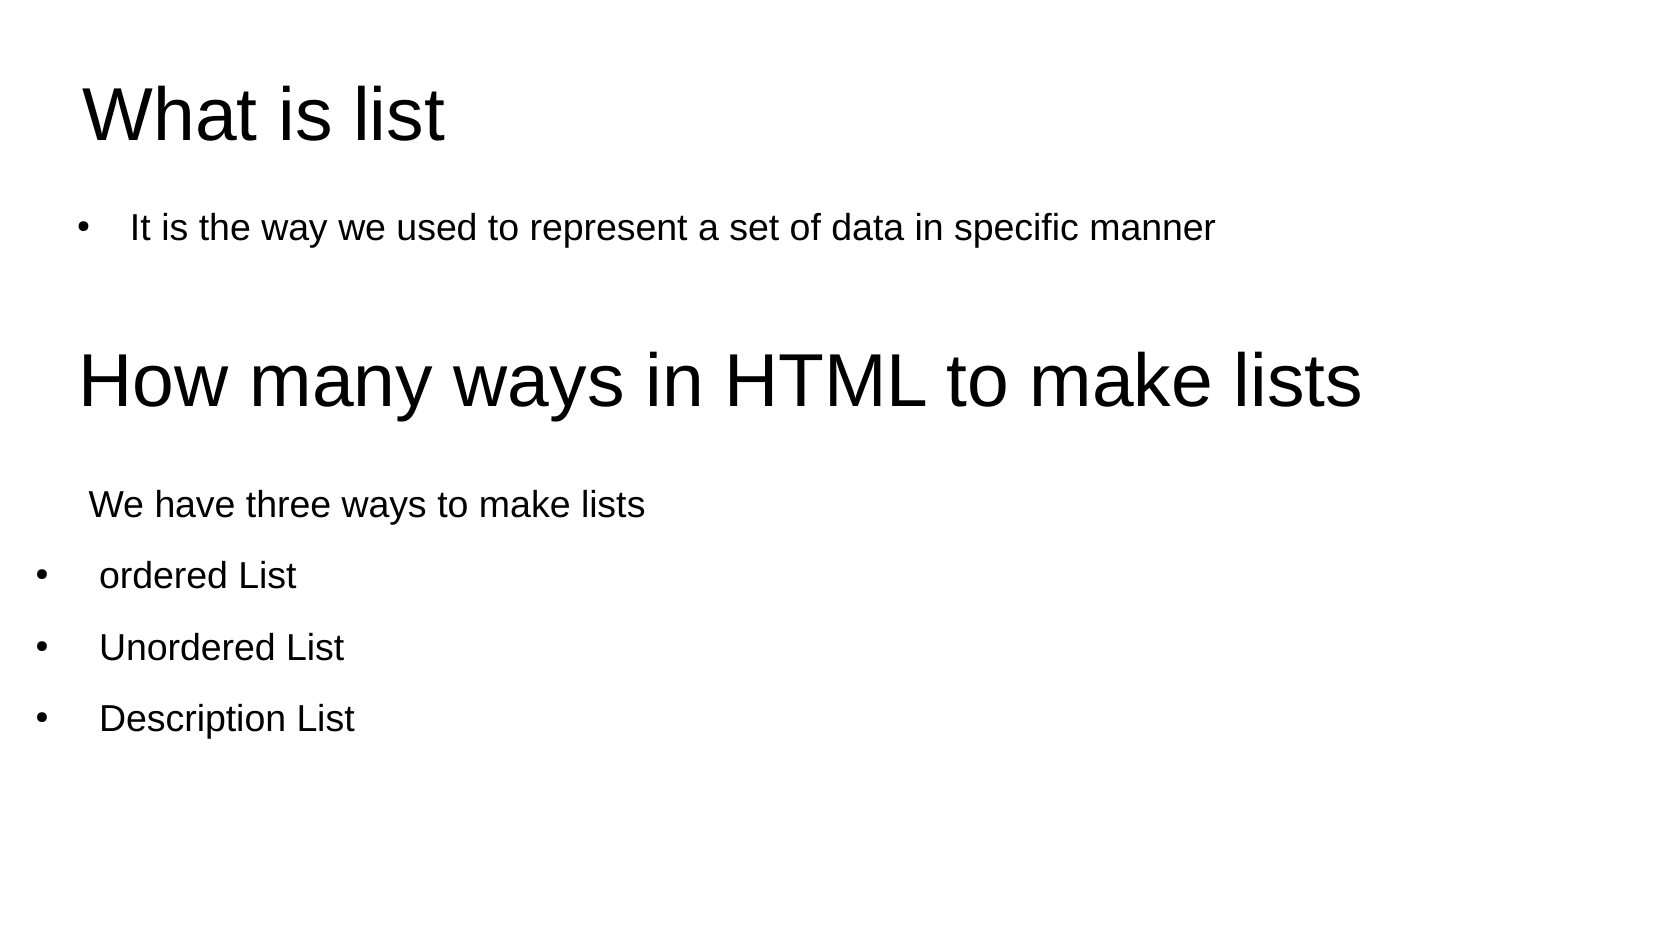

# What is list
It is the way we used to represent a set of data in specific manner
How many ways in HTML to make lists
We have three ways to make lists
 ordered List
 Unordered List
 Description List